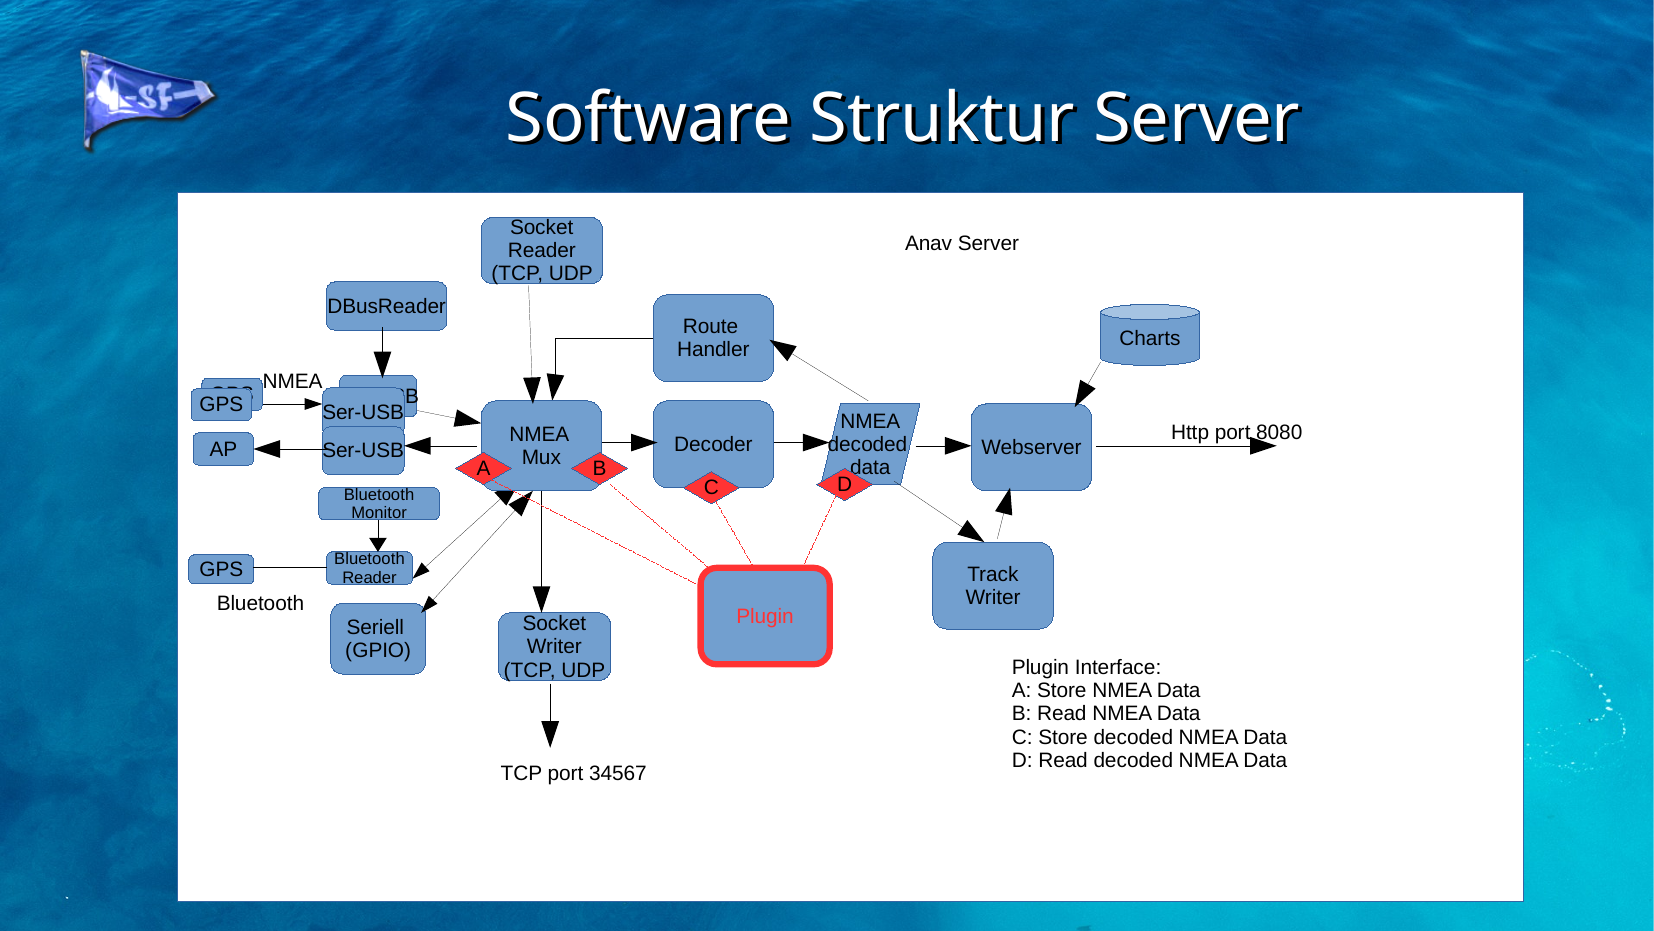

# Software Struktur Server
Socket
Reader
(TCP, UDP
Anav Server
DBusReader
Route
Handler
Charts
NMEA
Ser-USB
GPS
Ser-USB
GPS
NMEA
Mux
Decoder
NMEA
decoded
data
Webserver
Http port 8080
Ser-USB
AP
A
B
D
C
Bluetooth
Monitor
Track
Writer
Bluetooth
Reader
GPS
Plugin
Bluetooth
Seriell
(GPIO)
Socket
Writer
(TCP, UDP
Plugin Interface:
A: Store NMEA Data
B: Read NMEA Data
C: Store decoded NMEA Data
D: Read decoded NMEA Data
TCP port 34567